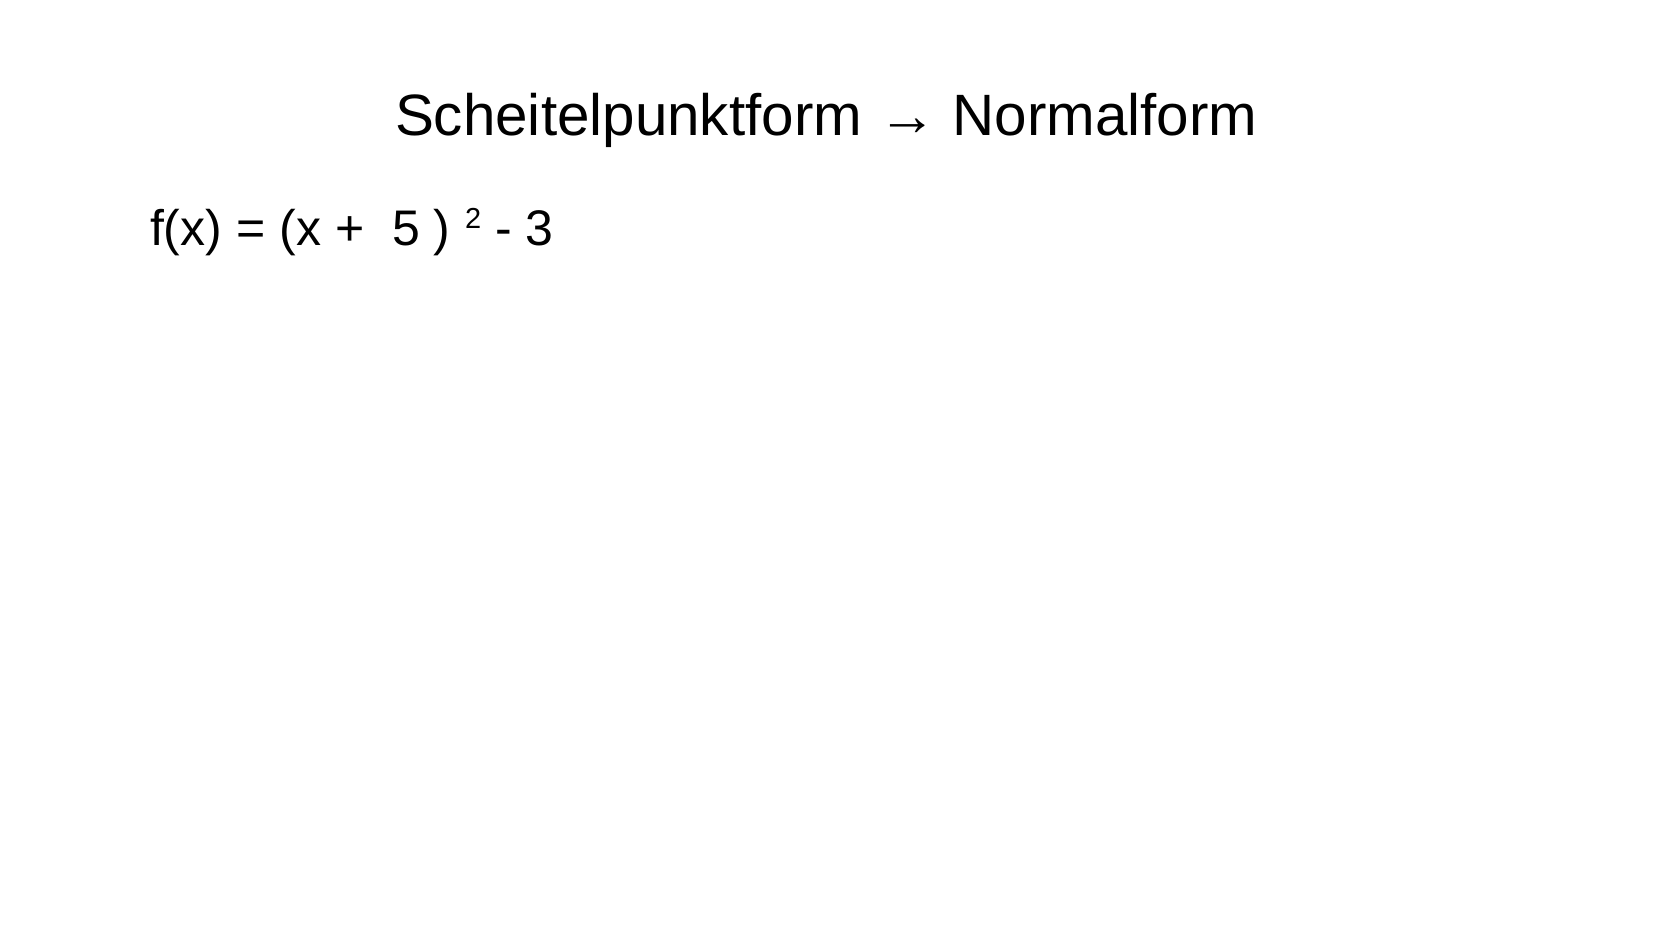

# Scheitelpunktform → Normalform
f(x) = (x + 5 ) 2 - 3